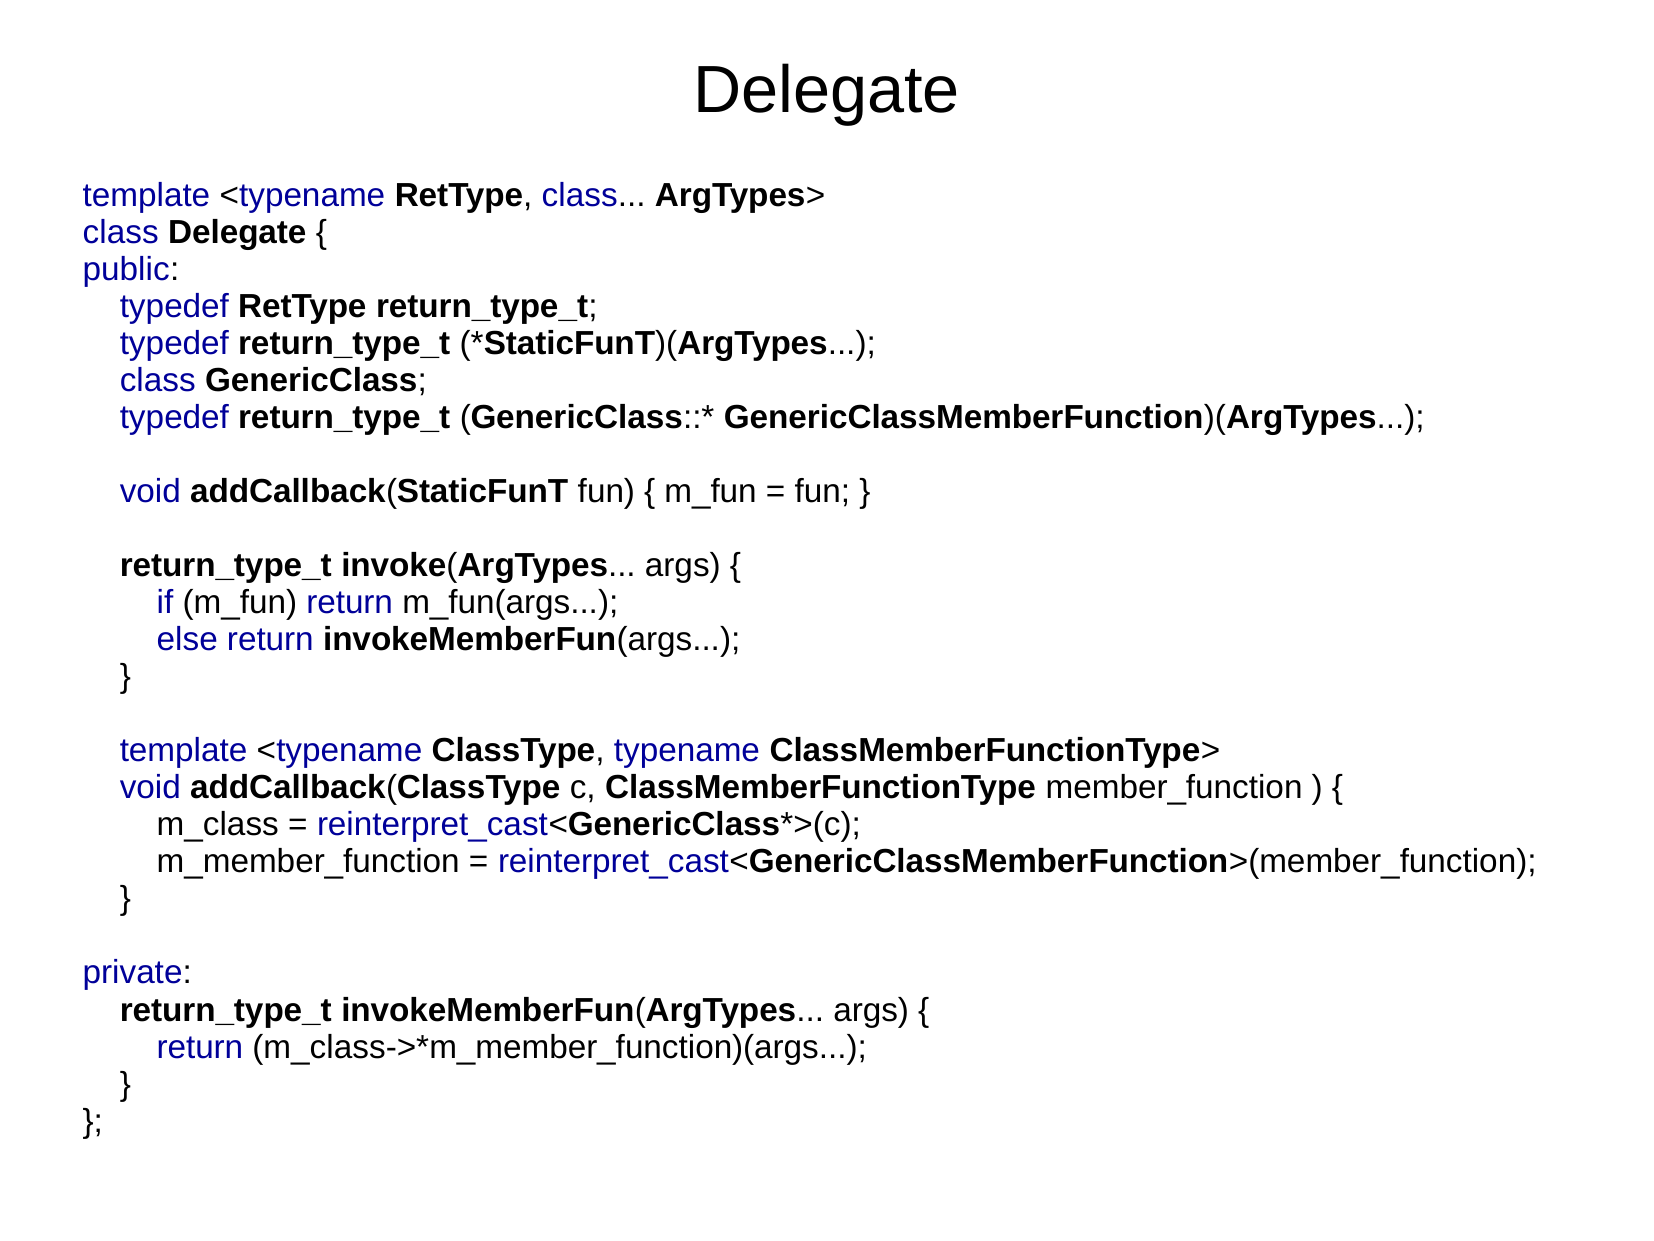

# Delegate
template <typename RetType, class... ArgTypes>
class Delegate {
public:
 typedef RetType return_type_t;
 typedef return_type_t (*StaticFunT)(ArgTypes...);
 class GenericClass;
 typedef return_type_t (GenericClass::* GenericClassMemberFunction)(ArgTypes...);
 void addCallback(StaticFunT fun) { m_fun = fun; }
 return_type_t invoke(ArgTypes... args) {
 if (m_fun) return m_fun(args...);
 else return invokeMemberFun(args...);
 }
 template <typename ClassType, typename ClassMemberFunctionType>
 void addCallback(ClassType c, ClassMemberFunctionType member_function ) {
 m_class = reinterpret_cast<GenericClass*>(c);
 m_member_function = reinterpret_cast<GenericClassMemberFunction>(member_function);
 }
private:
 return_type_t invokeMemberFun(ArgTypes... args) {
 return (m_class->*m_member_function)(args...);
 }
};